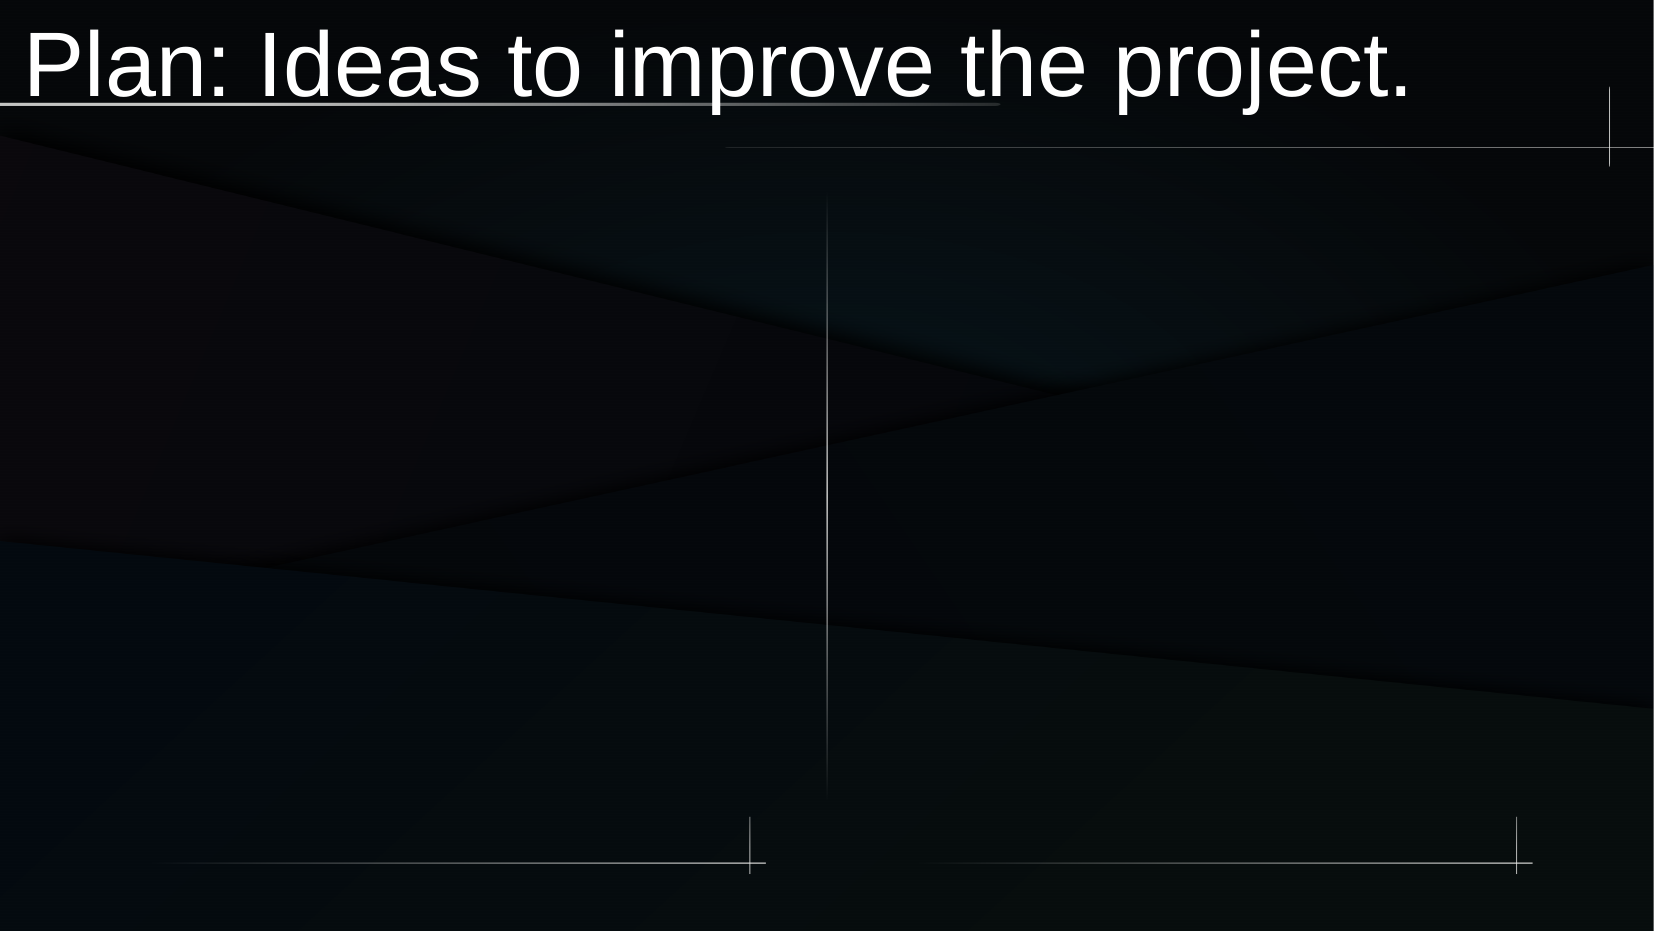

# Plan: Ideas to improve the project.